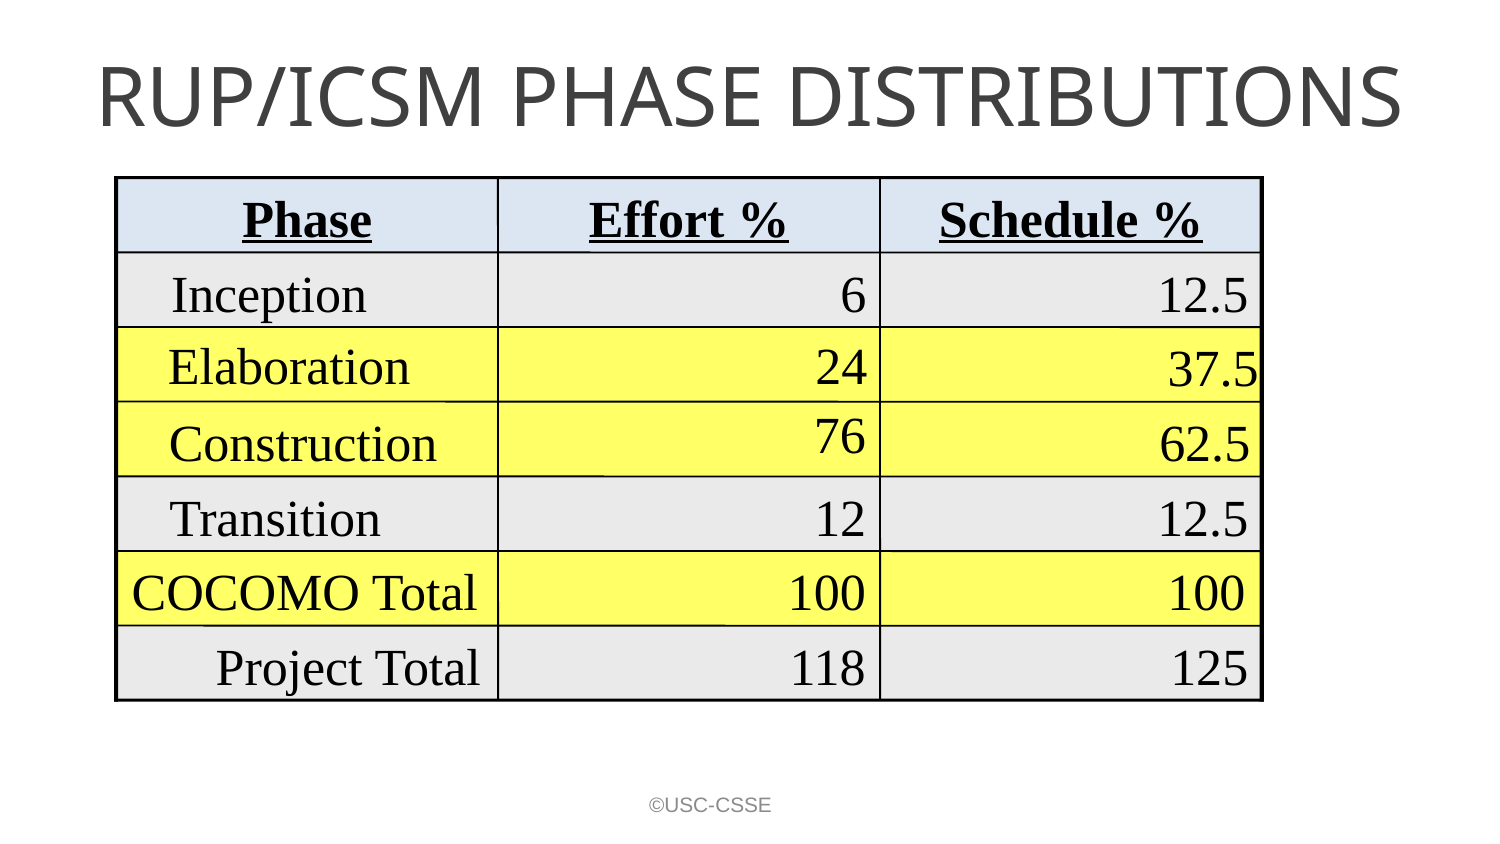

# RUP/ICSM Phase Distributions
Phase
Effort %
Schedule %
Inception
6
12.5
Elaboration
24
37.5
76
Construction
62.5
Transition
12
12.5
COCOMO Total
100
100
Project Total
118
125
©USC-CSSE